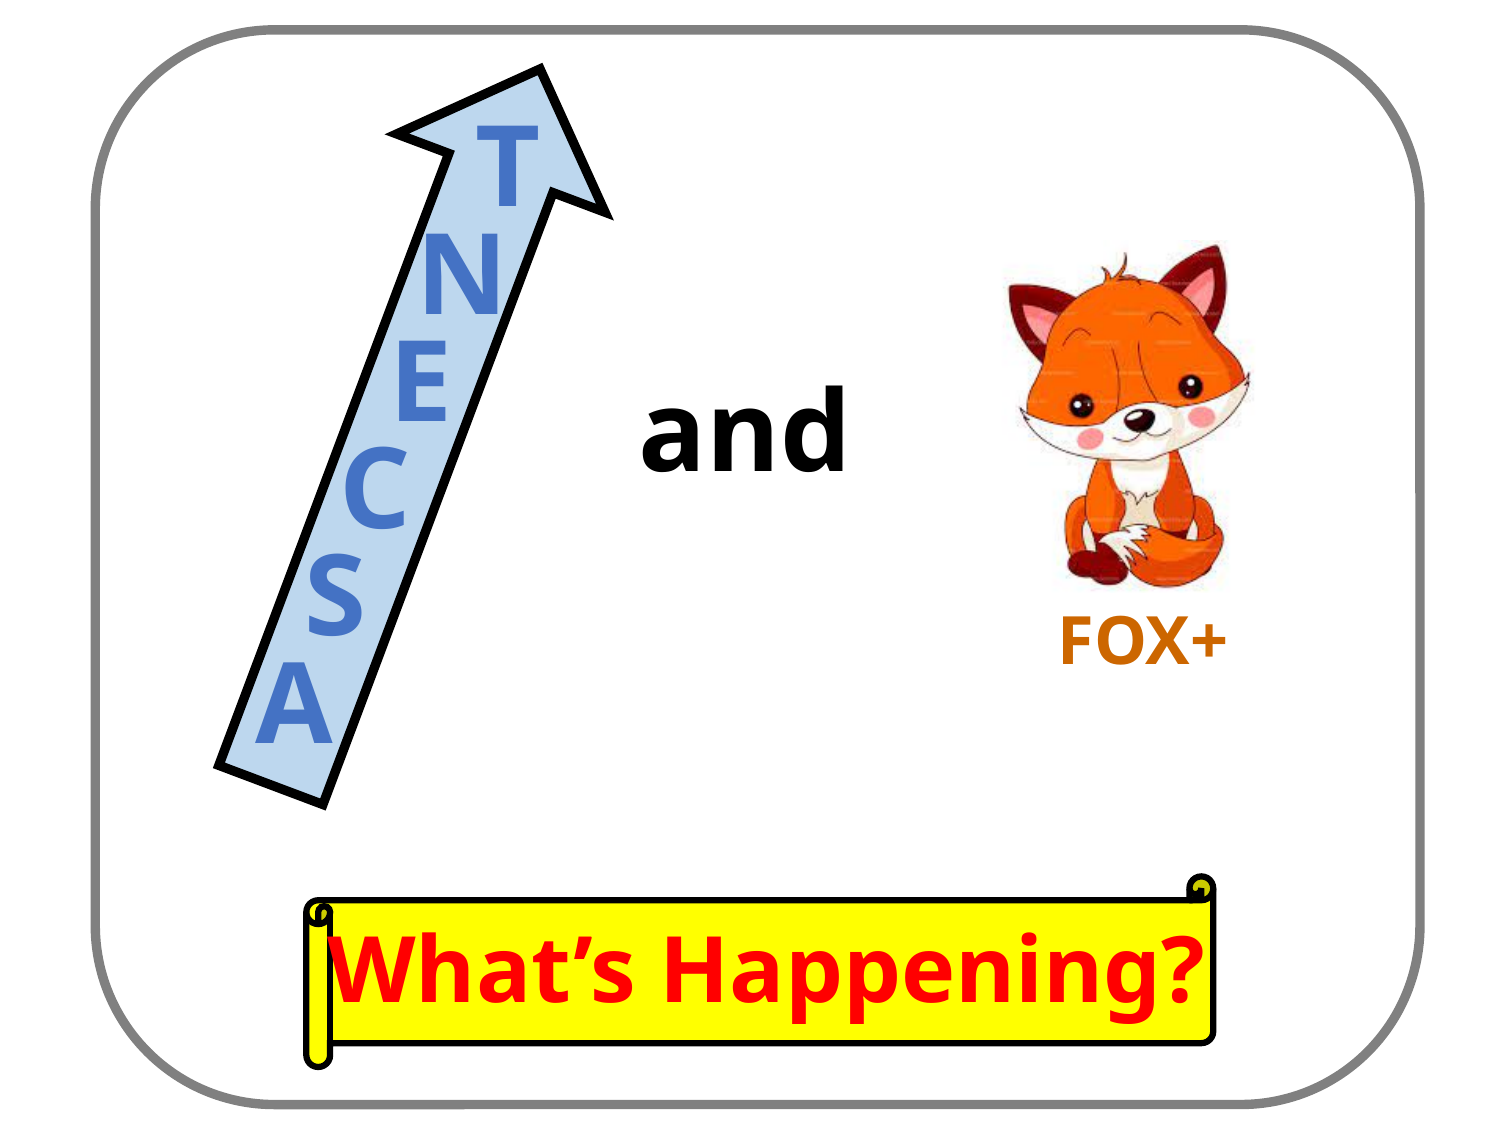

T
N
E
C
S
A
FOX+
and
What’s Happening?